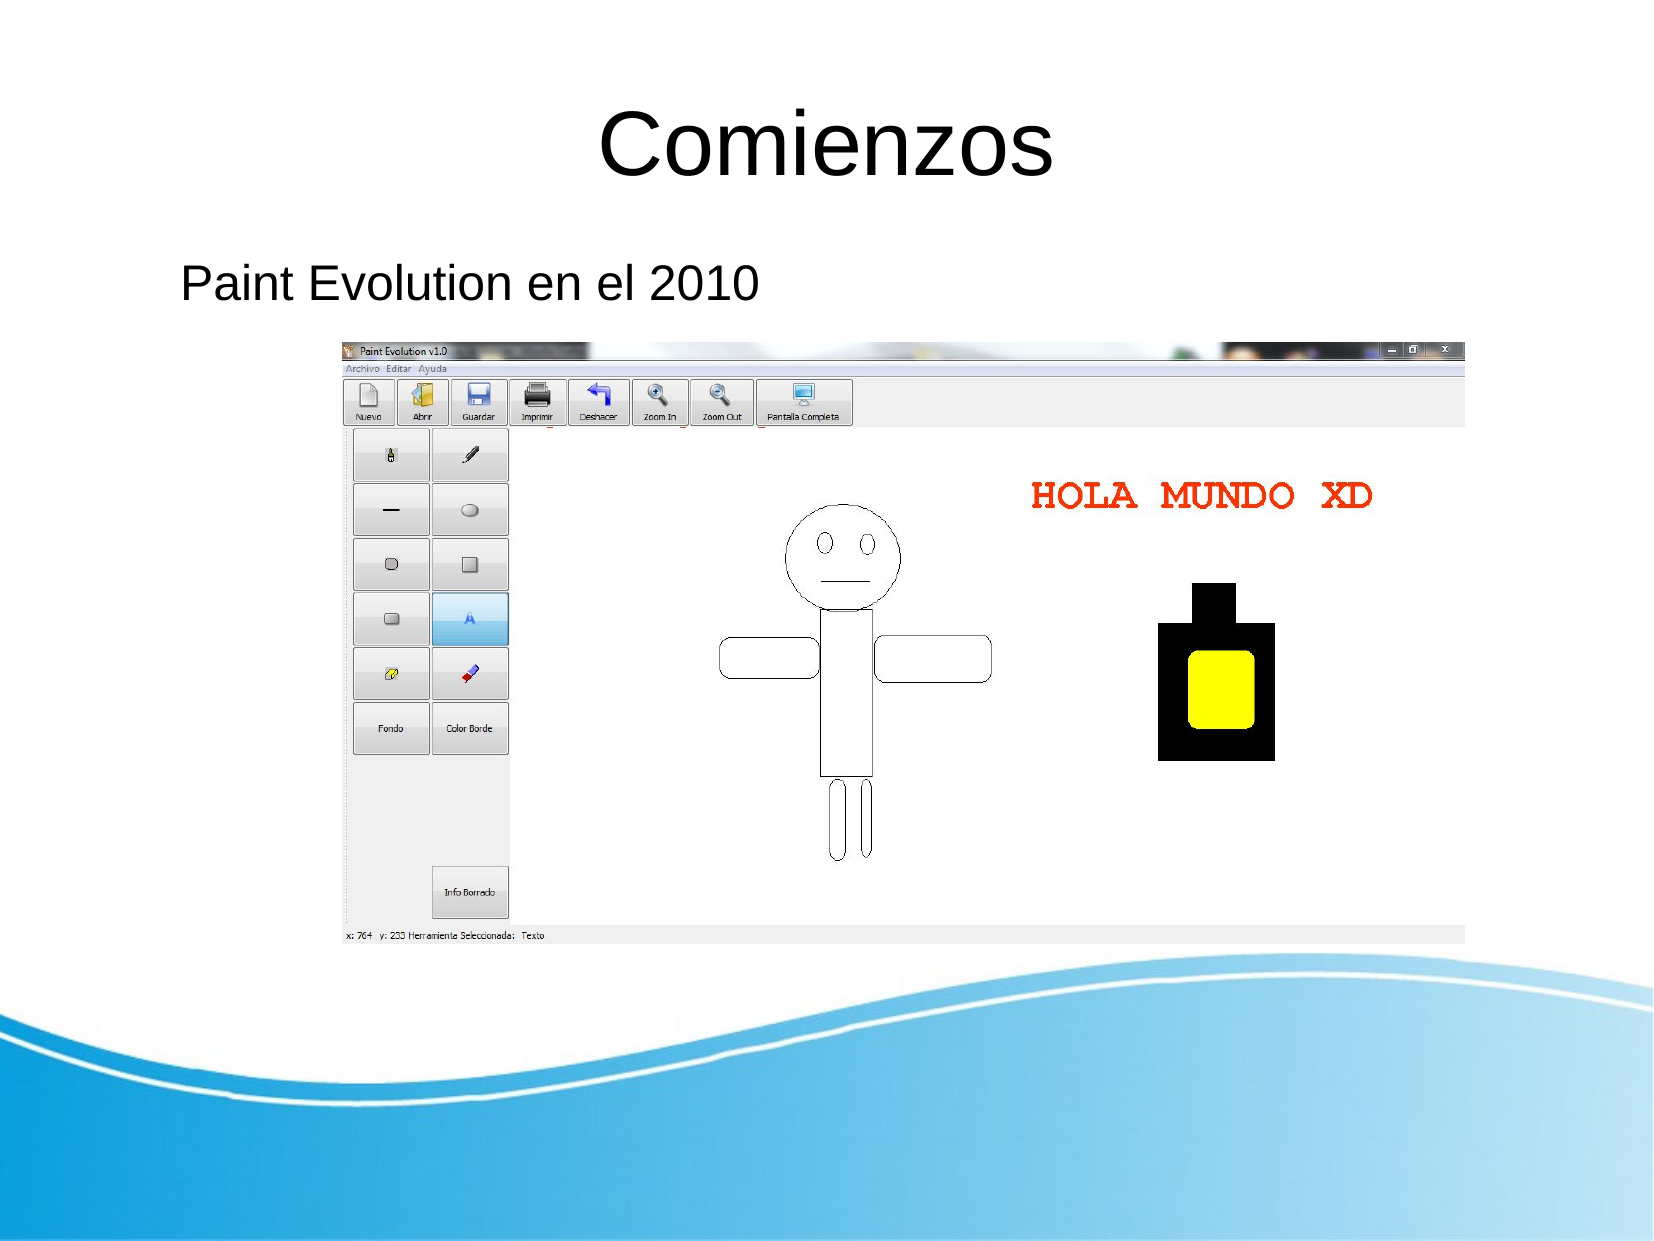

# Comienzos
Paint Evolution en el 2010